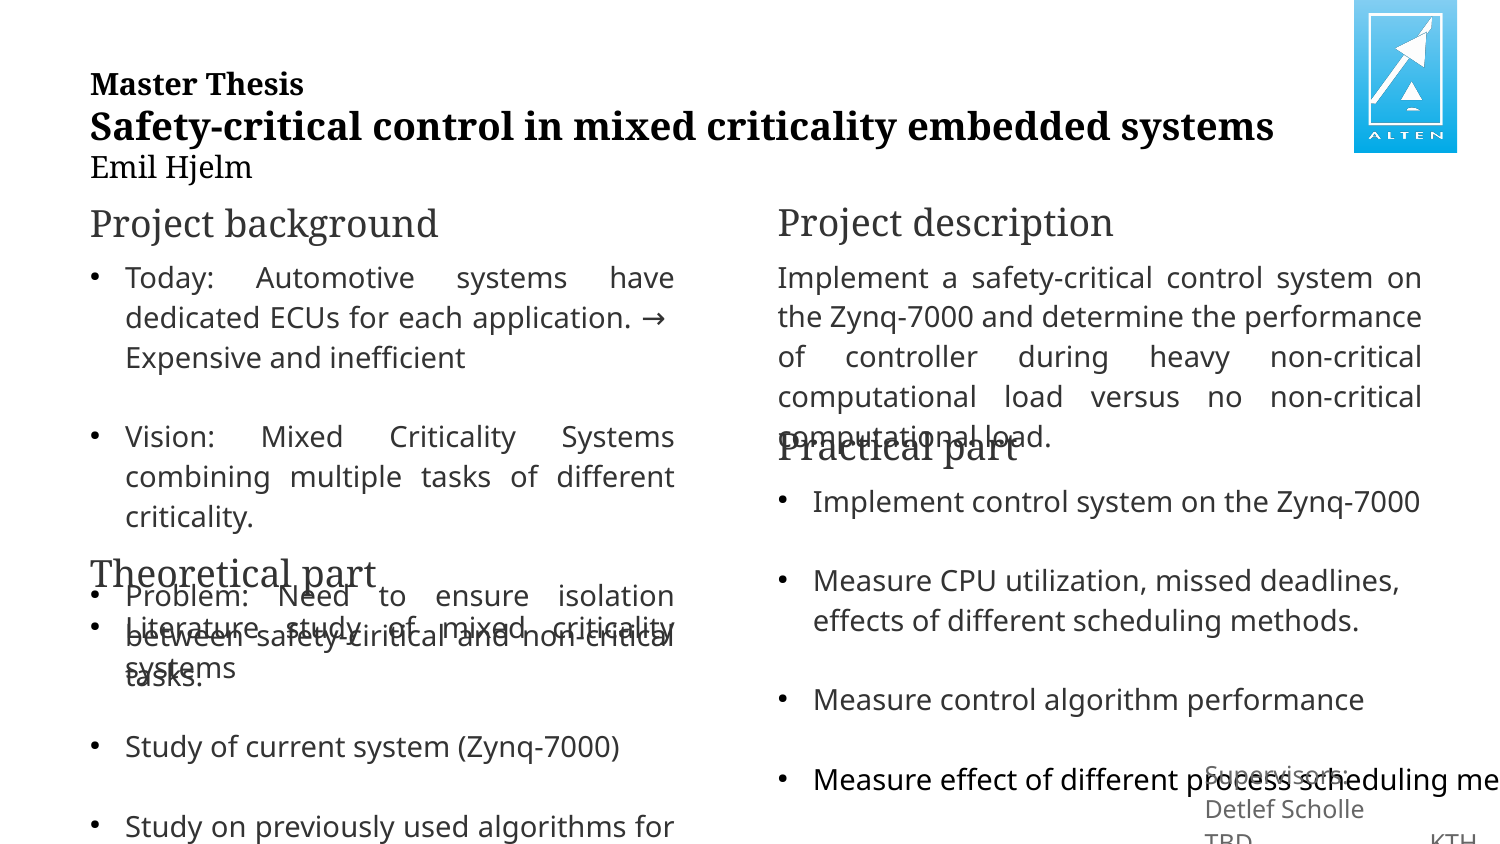

# Master Thesis Safety-critical control in mixed criticality embedded systems Emil Hjelm
Project description
Implement a safety-critical control system on the Zynq-7000 and determine the performance of controller during heavy non-critical computational load versus no non-critical computational load.
Project background
Today: Automotive systems have dedicated ECUs for each application. → Expensive and inefficient
Vision: Mixed Criticality Systems combining multiple tasks of different criticality.
Problem: Need to ensure isolation between safety-ciritical and non-critical tasks.
Practical part
Implement control system on the Zynq-7000
Measure CPU utilization, missed deadlines,
effects of different scheduling methods.
Measure control algorithm performance
Measure effect of different process scheduling methods.
Theoretical part
Literature study of mixed criticality systems
Study of current system (Zynq-7000)
Study on previously used algorithms for processor scheduling for mixed criticality systems.
Supervisors:
Detlef Scholle		Alten
TBD			KTH